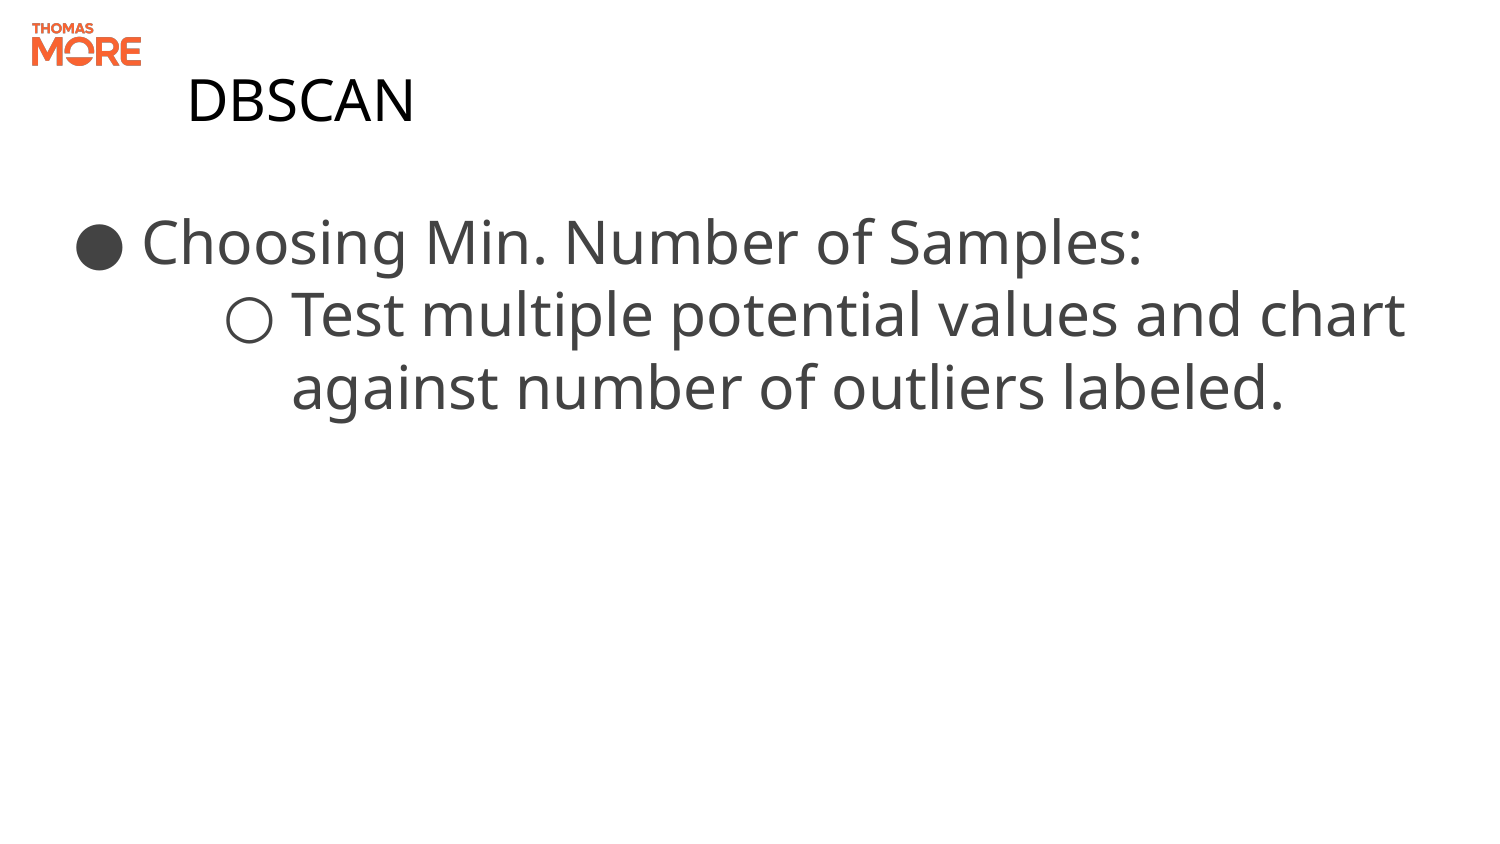

# DBSCAN
Choosing Min. Number of Samples:
Test multiple potential values and chart against number of outliers labeled.